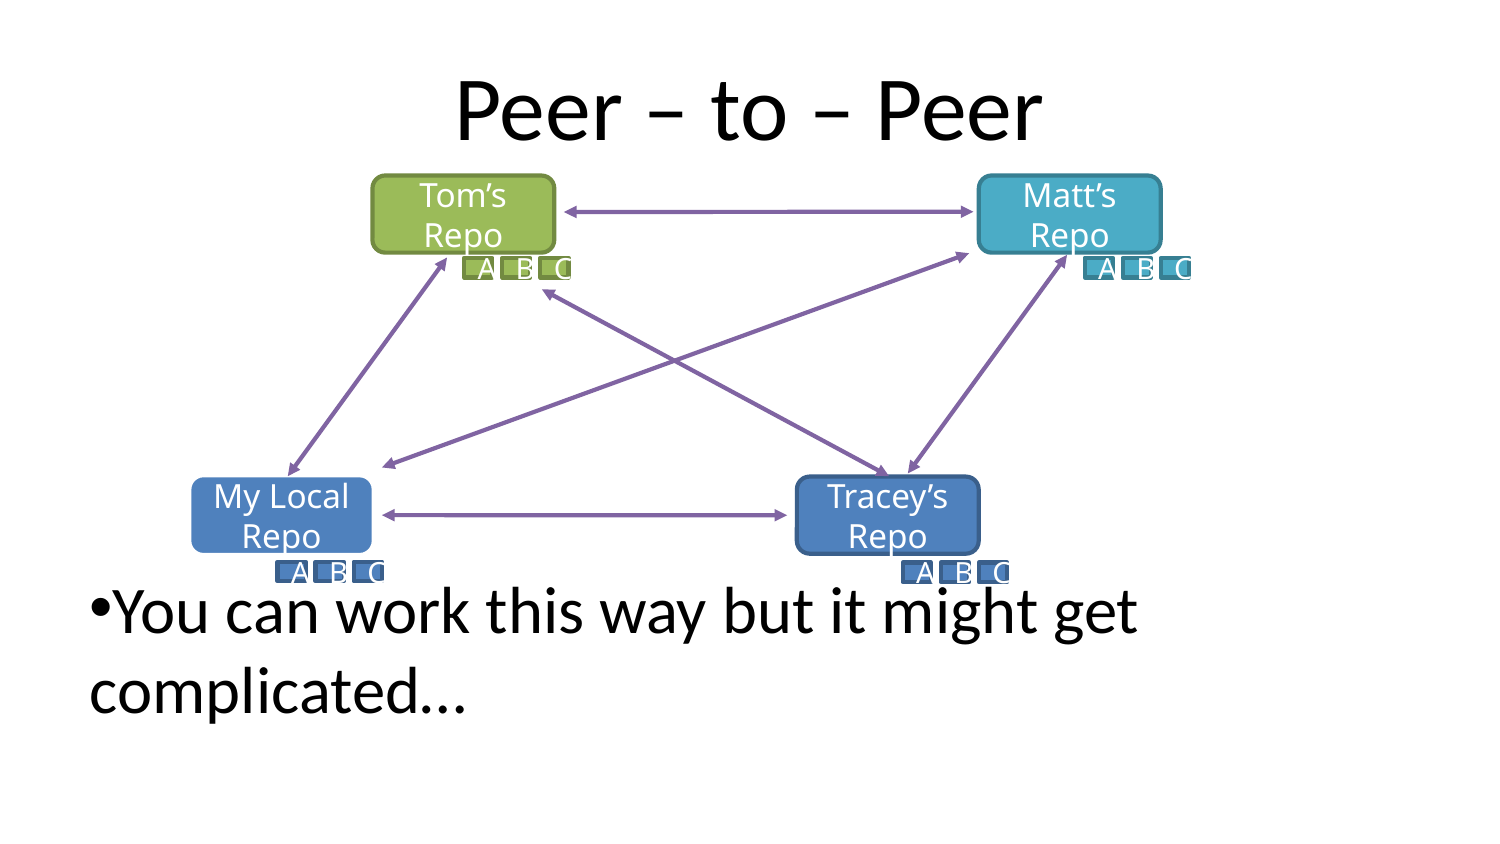

Peer – to – Peer
Tom’s Repo
Matt’s Repo
A
B
C
A
B
C
My Local Repo
Tracey’s Repo
You can work this way but it might get complicated…
A
B
C
A
B
C